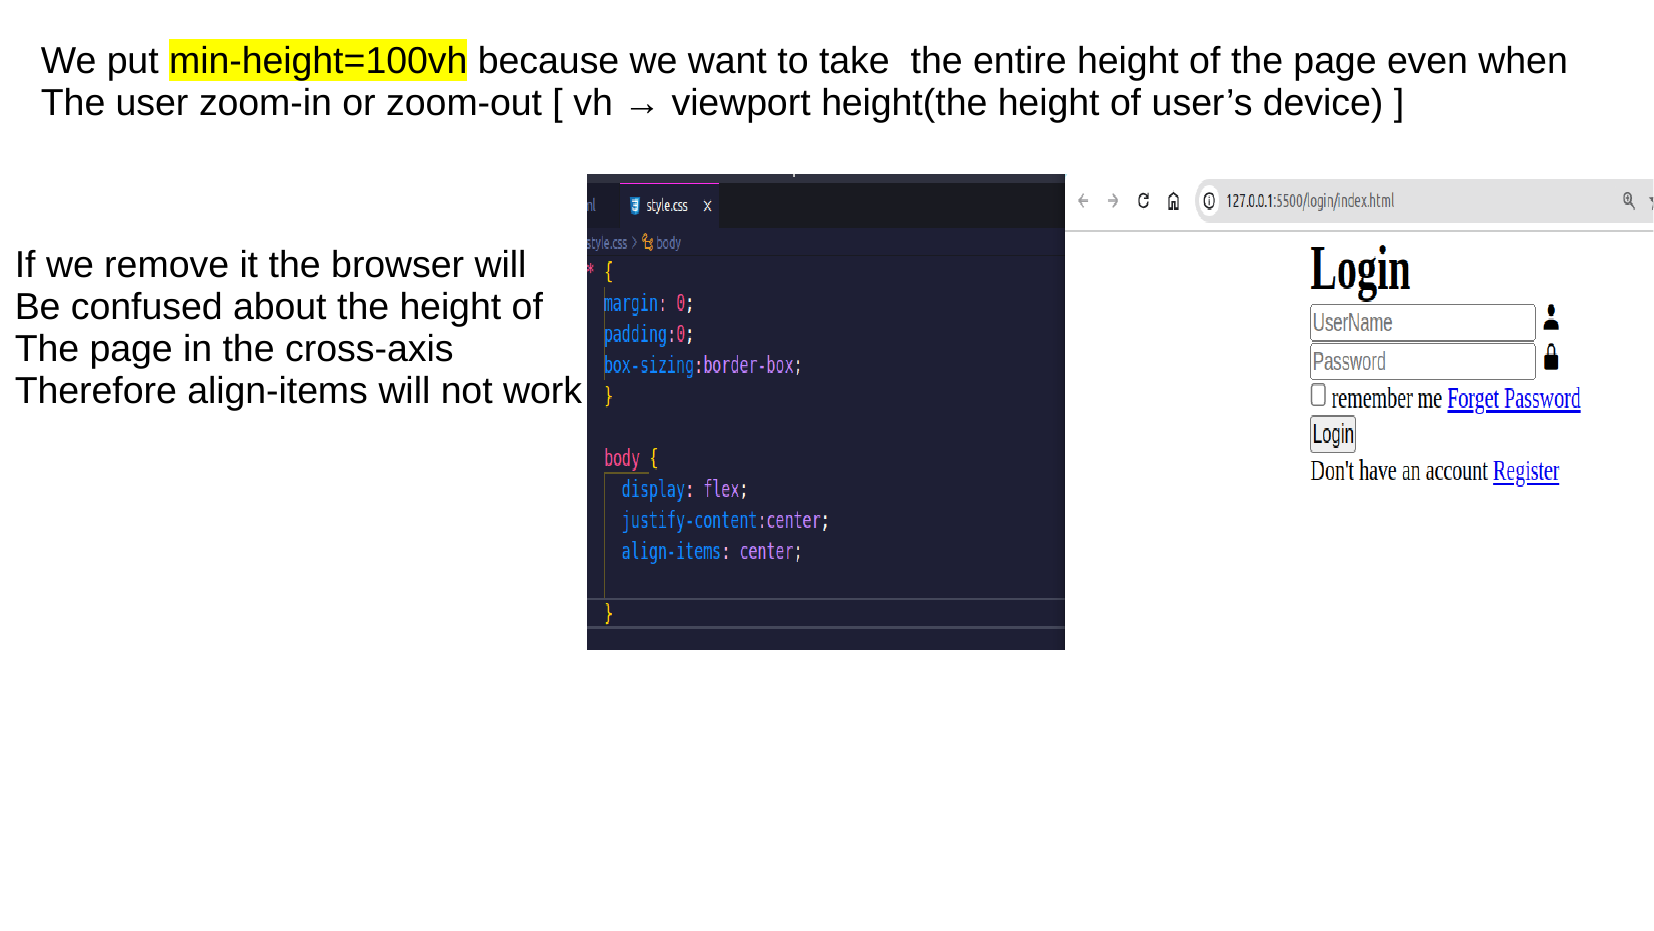

We put min-height=100vh because we want to take the entire height of the page even when
The user zoom-in or zoom-out [ vh → viewport height(the height of user’s device) ]
If we remove it the browser will
Be confused about the height of
The page in the cross-axis
Therefore align-items will not work